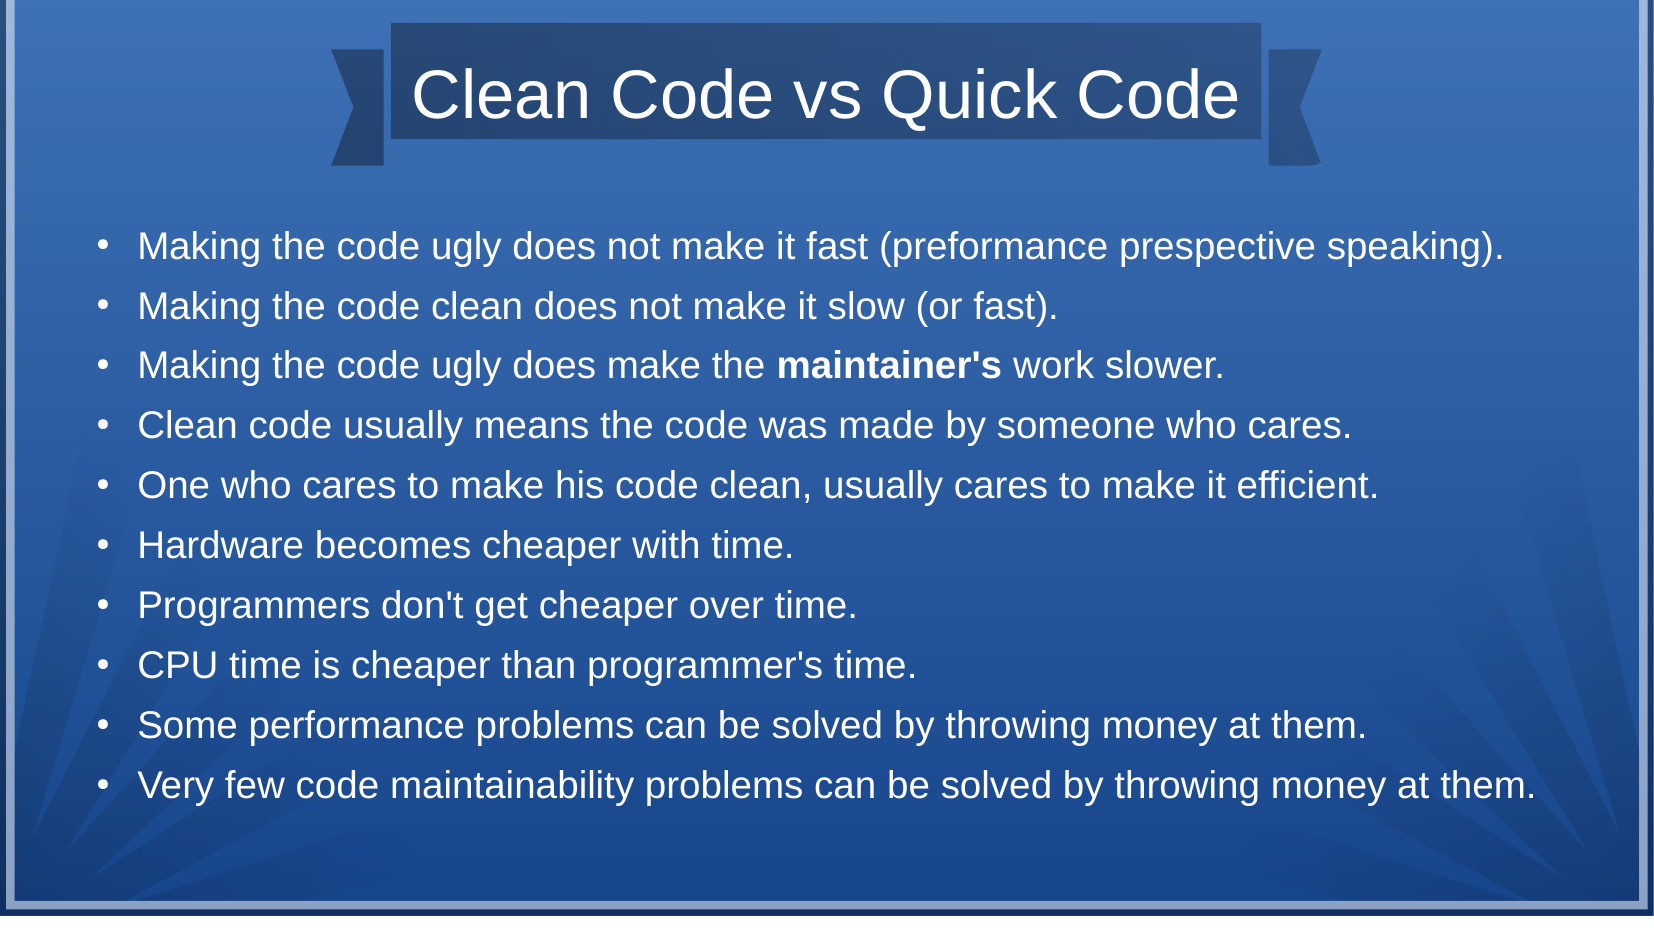

# Clean Code vs Quick Code
Making the code ugly does not make it fast (preformance prespective speaking).
Making the code clean does not make it slow (or fast).
Making the code ugly does make the maintainer's work slower.
Clean code usually means the code was made by someone who cares.
One who cares to make his code clean, usually cares to make it efficient.
Hardware becomes cheaper with time.
Programmers don't get cheaper over time.
CPU time is cheaper than programmer's time.
Some performance problems can be solved by throwing money at them.
Very few code maintainability problems can be solved by throwing money at them.